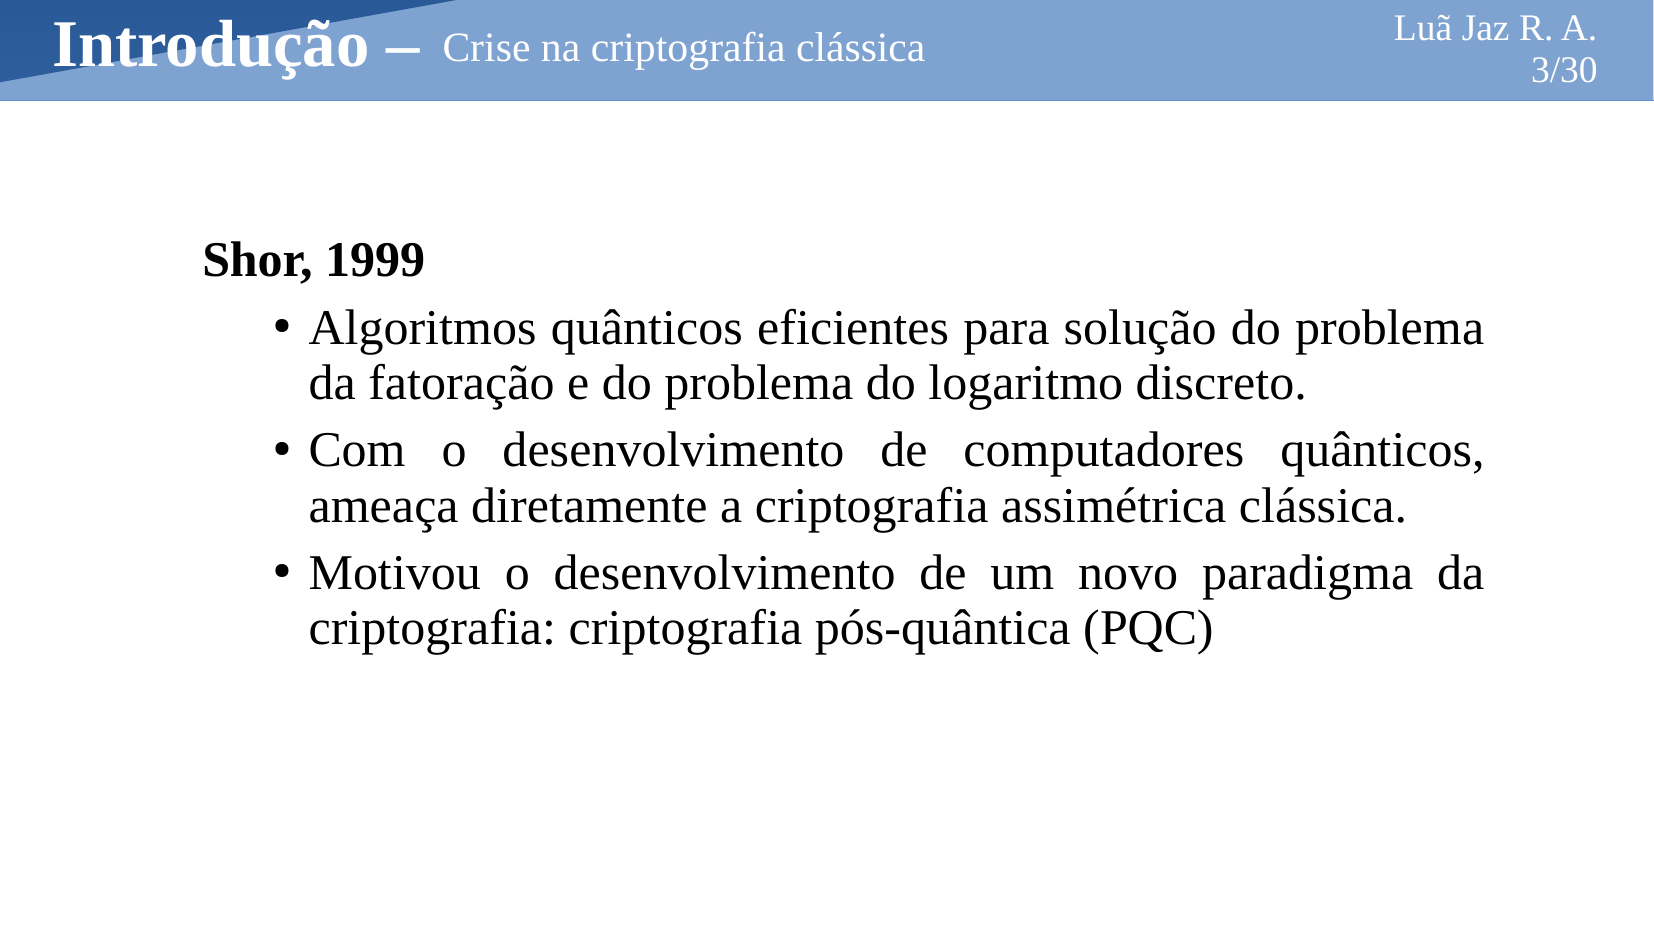

Introdução –
Luã Jaz R. A.
3/30
Crise na criptografia clássica
Shor, 1999
Algoritmos quânticos eficientes para solução do problema da fatoração e do problema do logaritmo discreto.
Com o desenvolvimento de computadores quânticos, ameaça diretamente a criptografia assimétrica clássica.
Motivou o desenvolvimento de um novo paradigma da criptografia: criptografia pós-quântica (PQC)